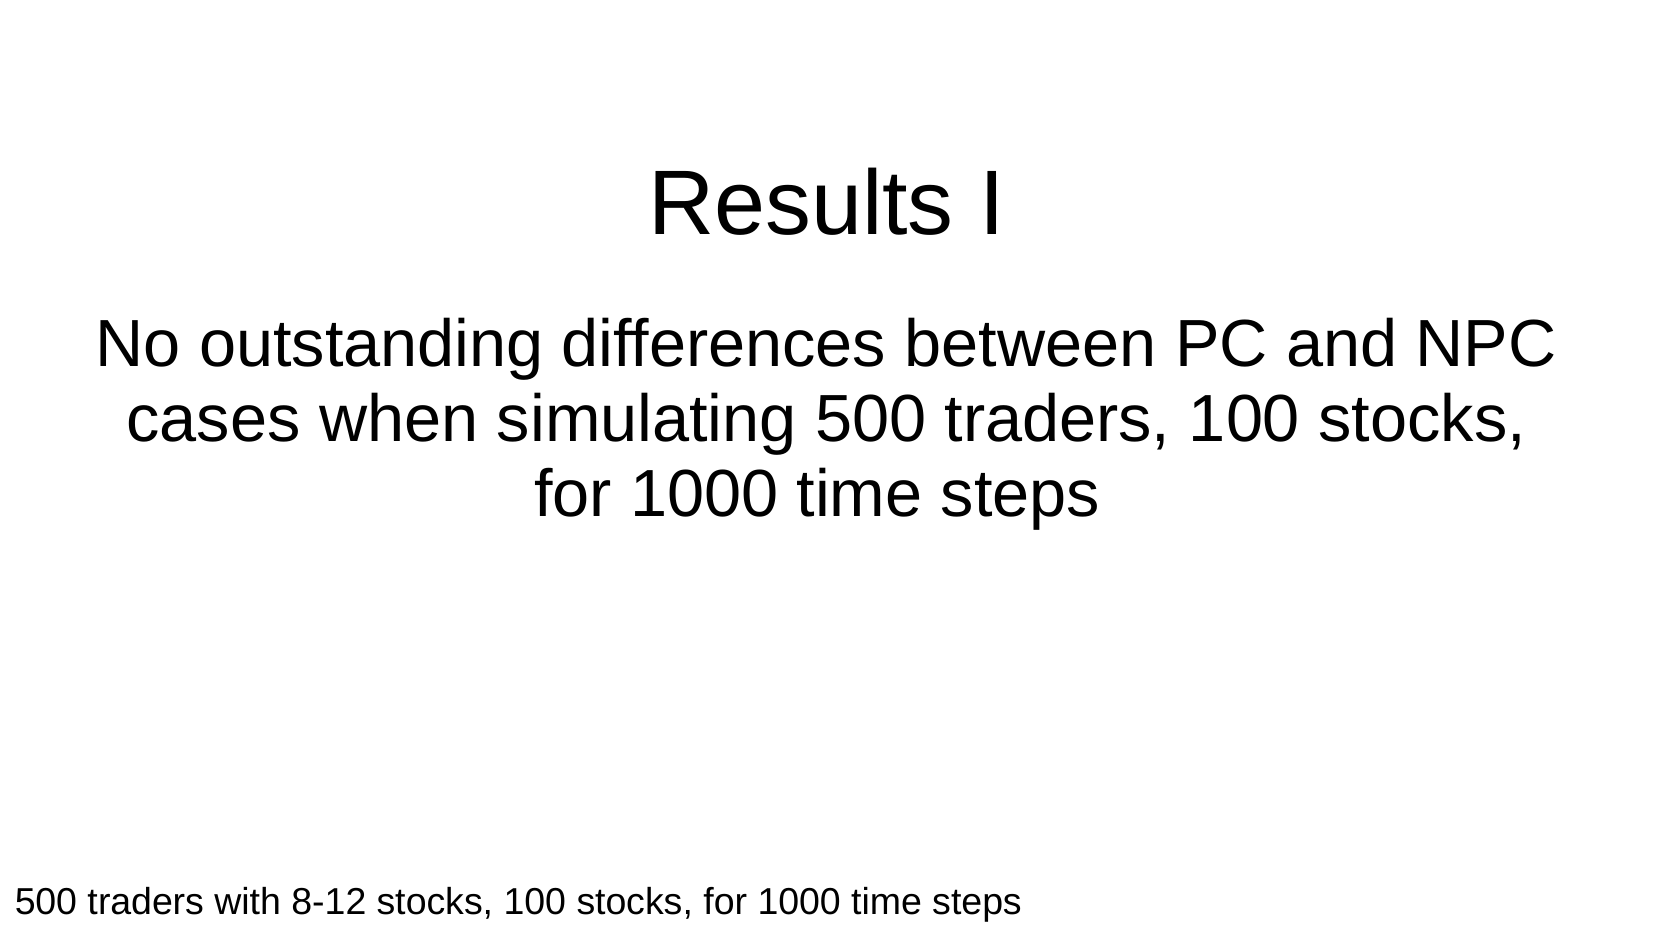

# Results I
No outstanding differences between PC and NPC cases when simulating 500 traders, 100 stocks, for 1000 time steps
500 traders with 8-12 stocks, 100 stocks, for 1000 time steps